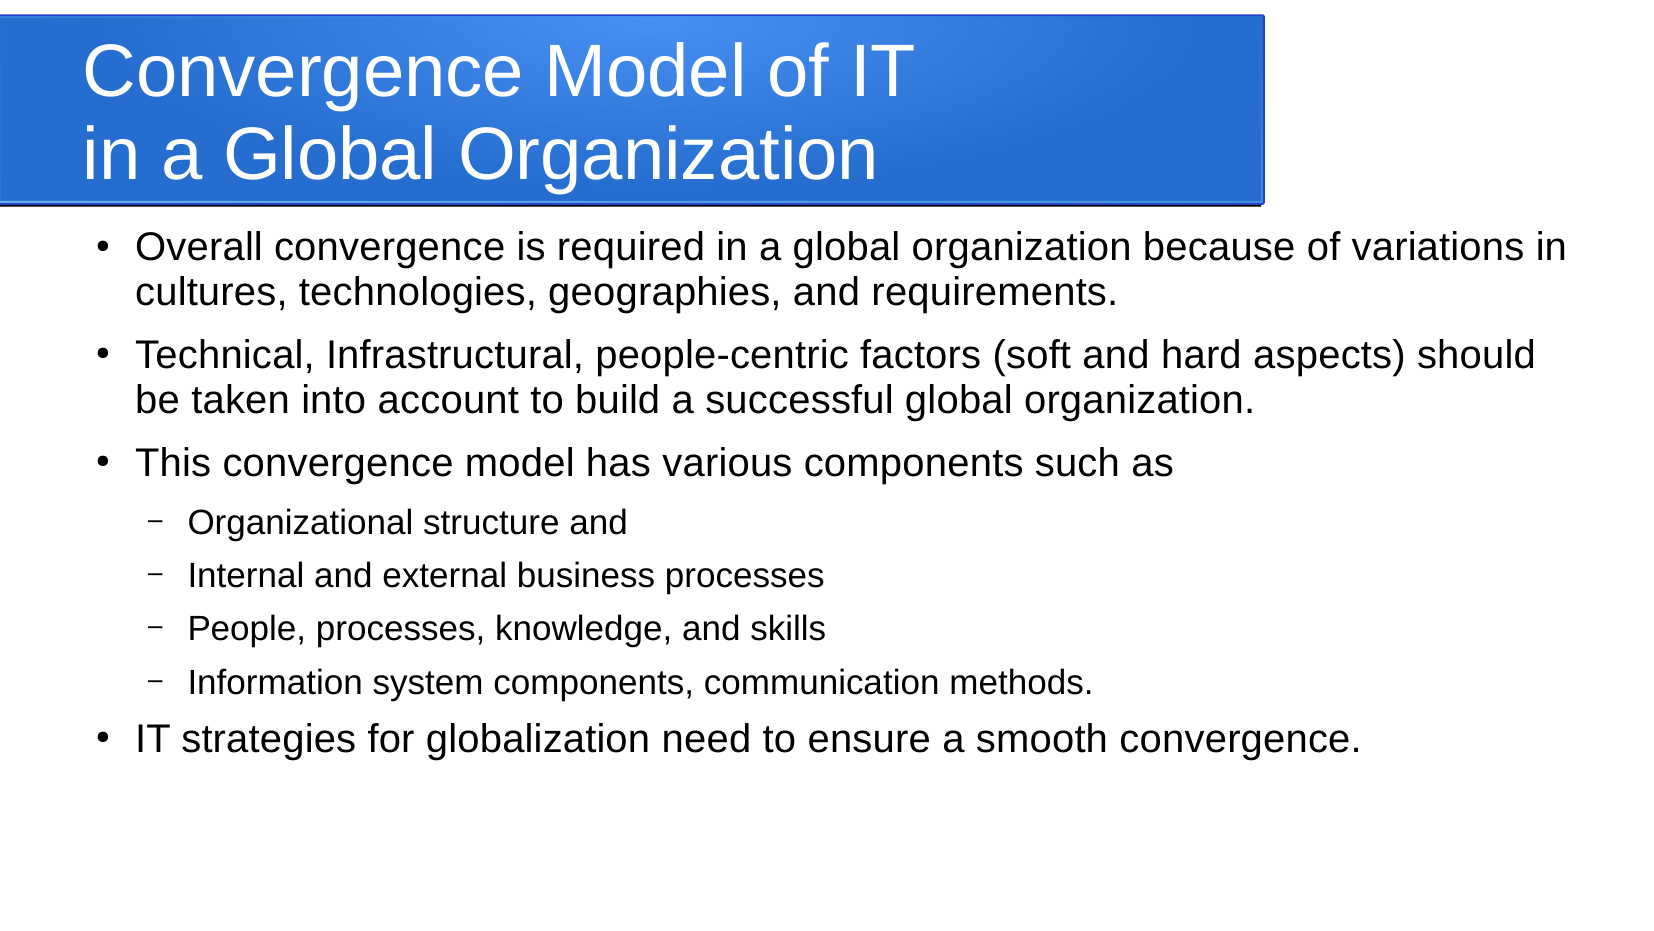

# Convergence Model of IT in a Global Organization
Overall convergence is required in a global organization because of variations in cultures, technologies, geographies, and requirements.
Technical, Infrastructural, people-centric factors (soft and hard aspects) should be taken into account to build a successful global organization.
This convergence model has various components such as
Organizational structure and
Internal and external business processes
People, processes, knowledge, and skills
Information system components, communication methods.
IT strategies for globalization need to ensure a smooth convergence.